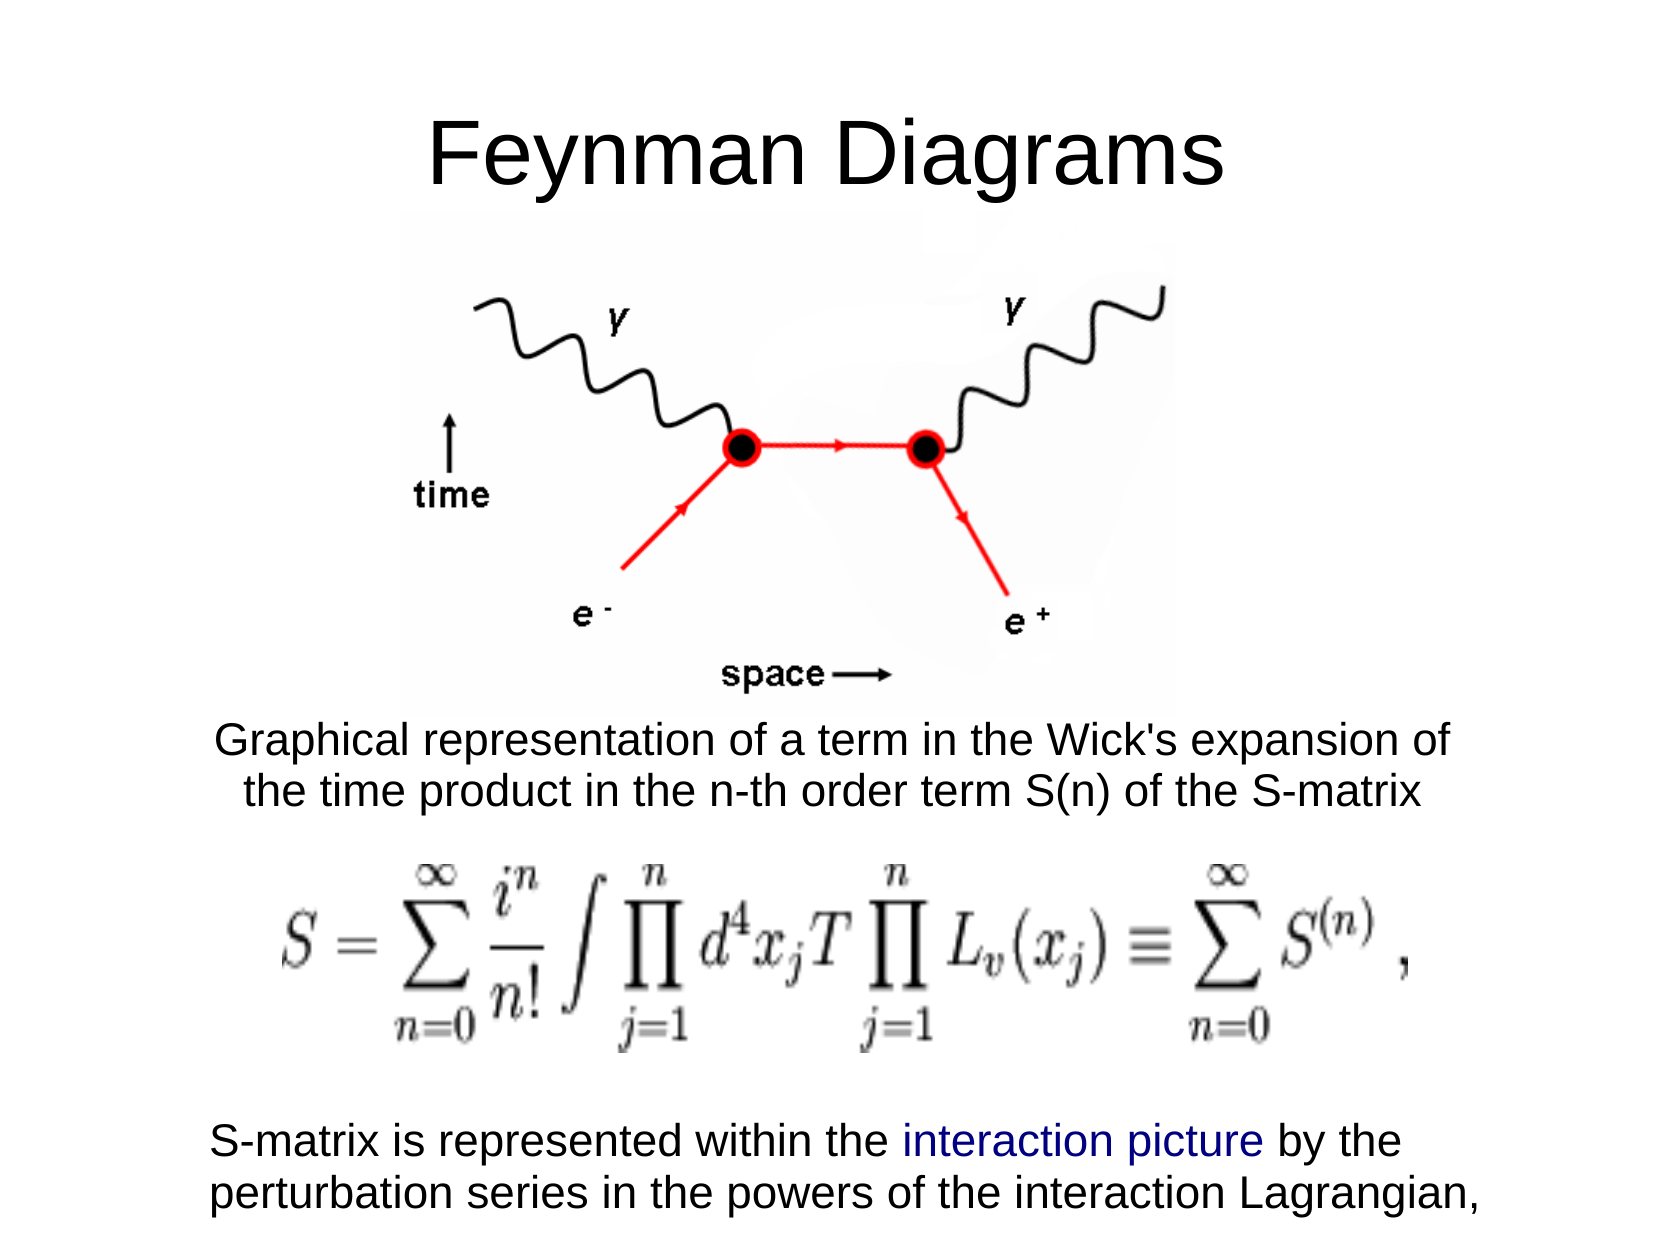

# Feynman Diagrams
Graphical representation of a term in the Wick's expansion of the time product in the n-th order term S(n) of the S-matrix
S-matrix is represented within the interaction picture by the perturbation series in the powers of the interaction Lagrangian,